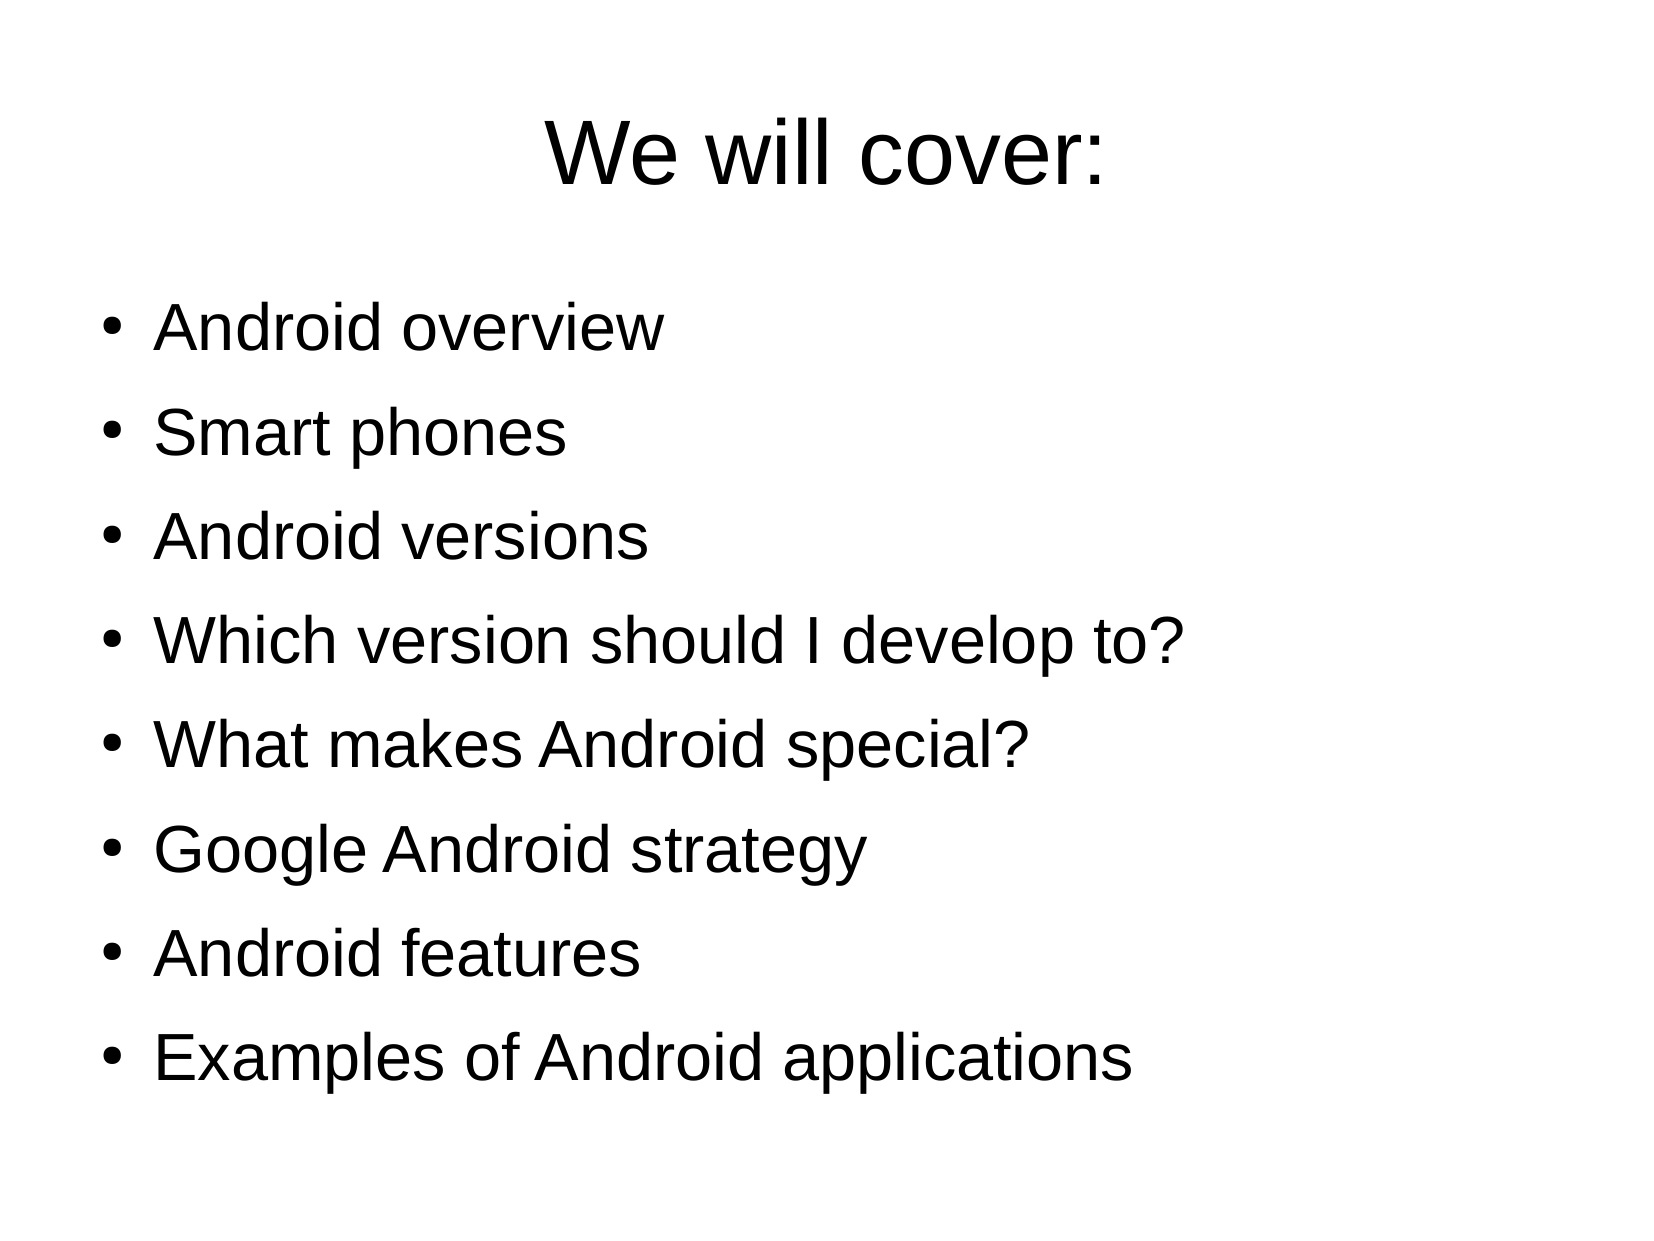

# We will cover:
Android overview
Smart phones
Android versions
Which version should I develop to?
What makes Android special?
Google Android strategy
Android features
Examples of Android applications